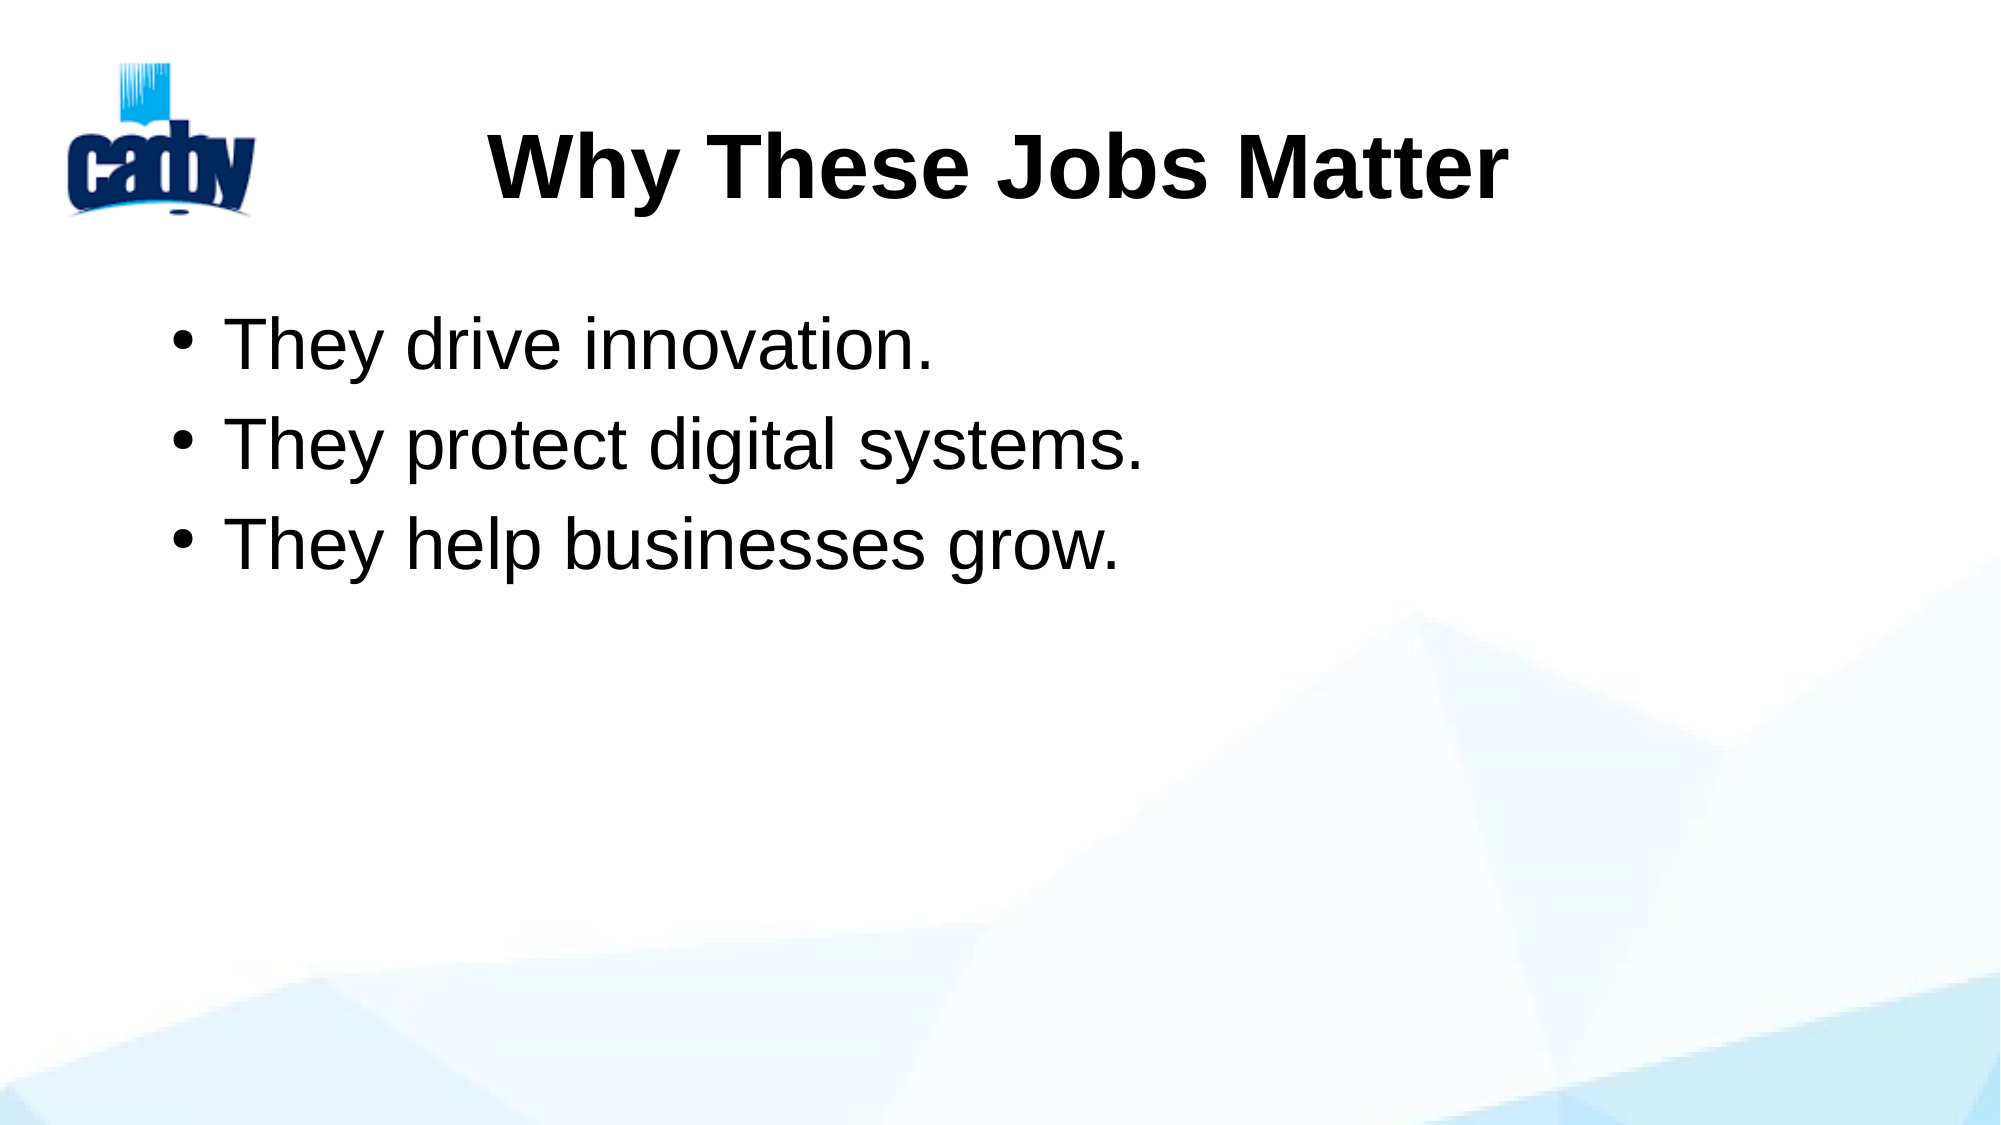

# Why These Jobs Matter
They drive innovation.
They protect digital systems.
They help businesses grow.